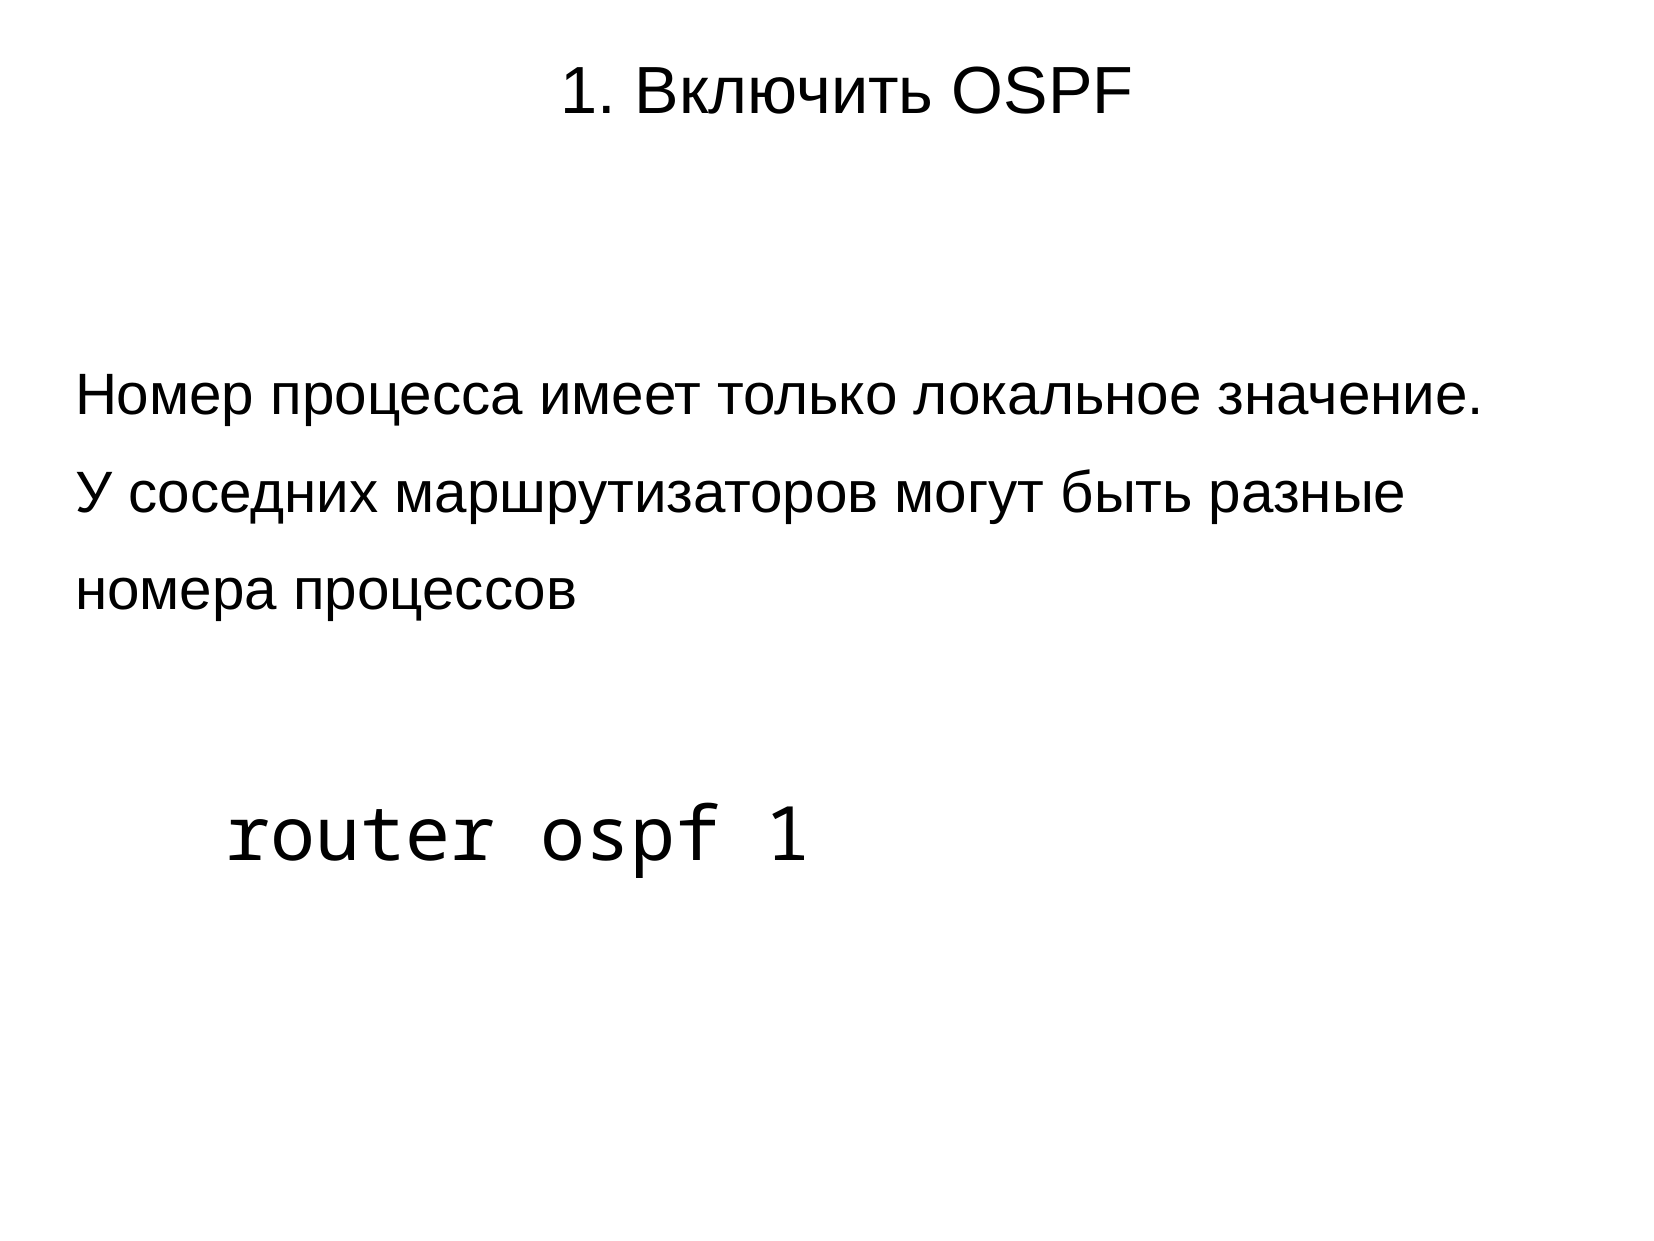

# 1. Включить OSPF
Номер процесса имеет только локальное значение.
У соседних маршрутизаторов могут быть разные номера процессов
		router ospf 1